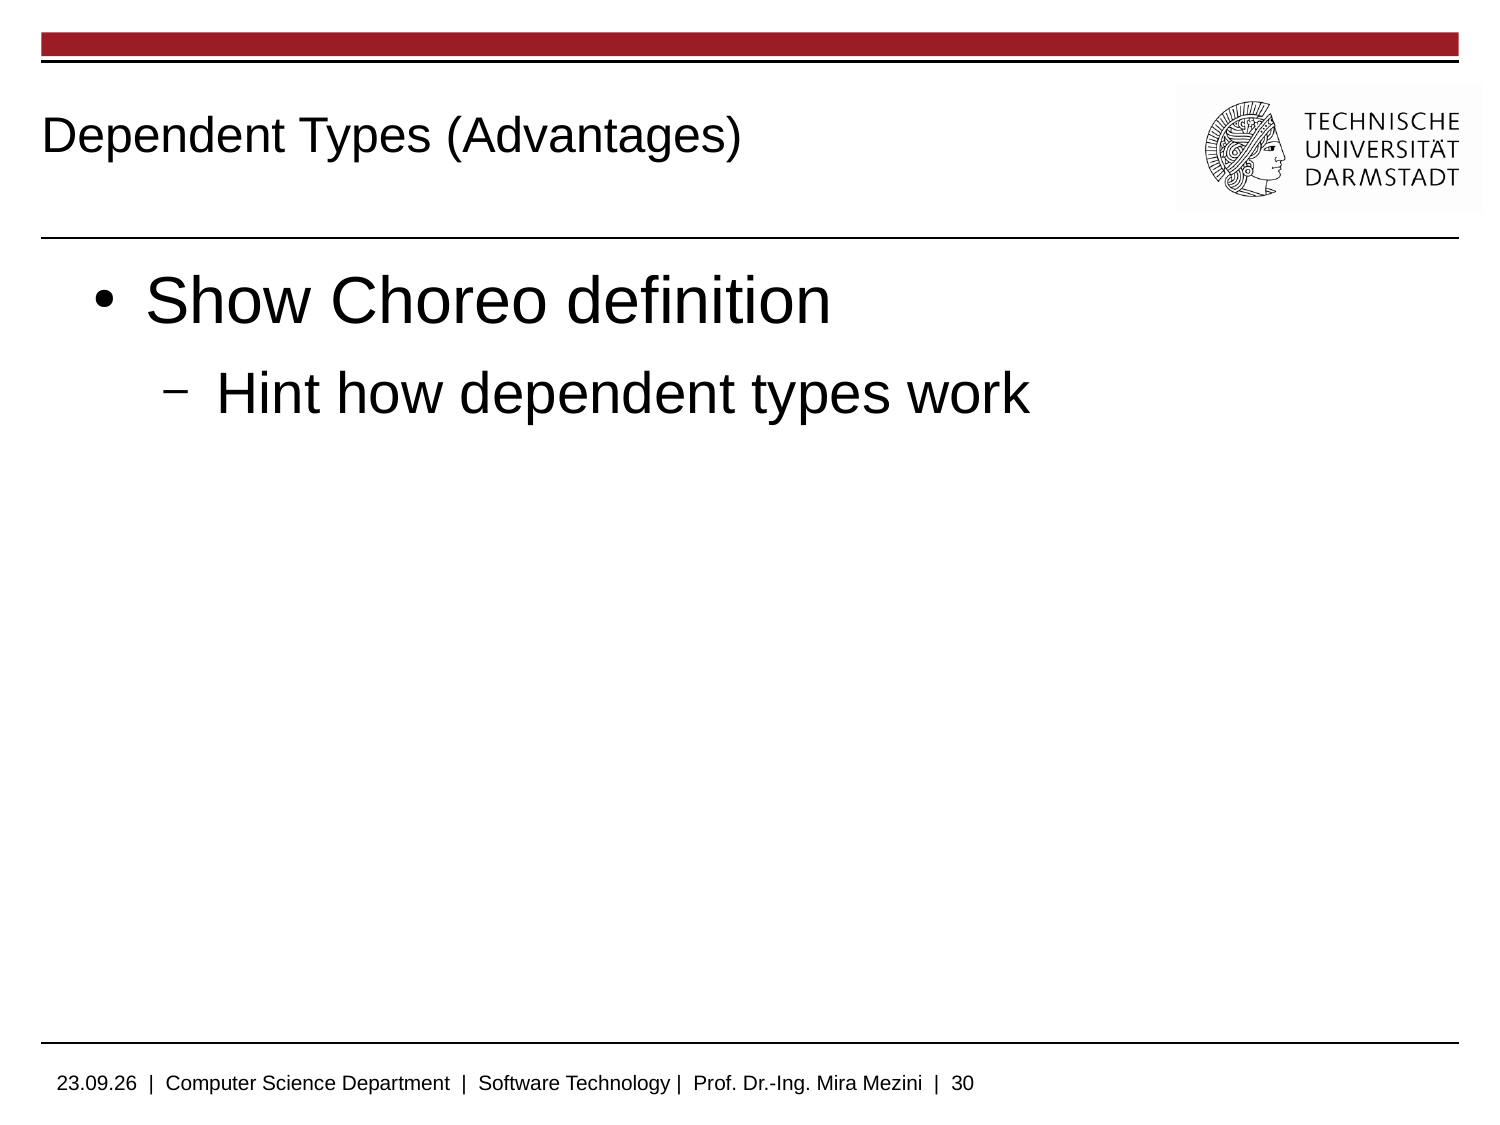

# Dependent Types (Advantages)
Show Choreo definition
Hint how dependent types work